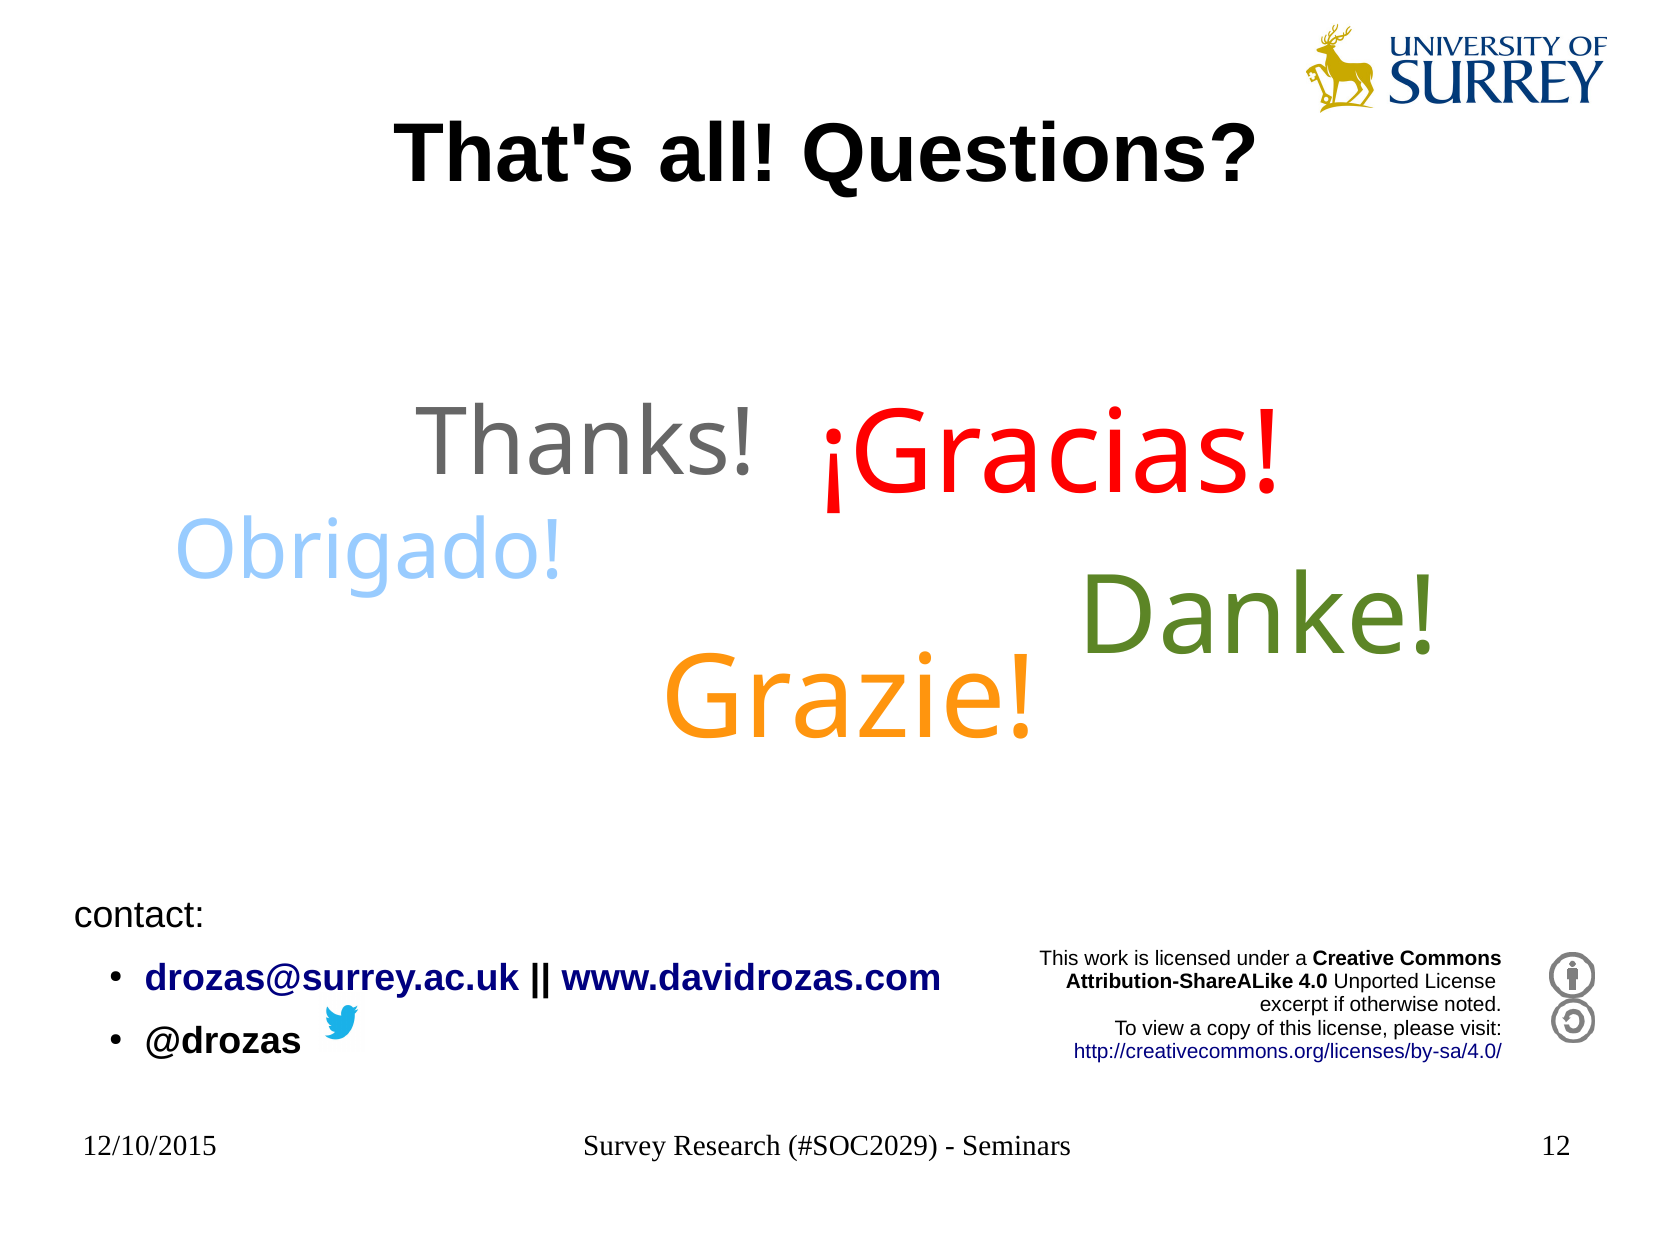

# That's all! Questions?
Thanks!
¡Gracias!
Obrigado!
Danke!
Grazie!
contact:
drozas@surrey.ac.uk || www.davidrozas.com
@drozas
This work is licensed under a Creative Commons
Attribution-ShareALike 4.0 Unported License
excerpt if otherwise noted.
To view a copy of this license, please visit:
http://creativecommons.org/licenses/by-sa/4.0/
05/10/2015
12